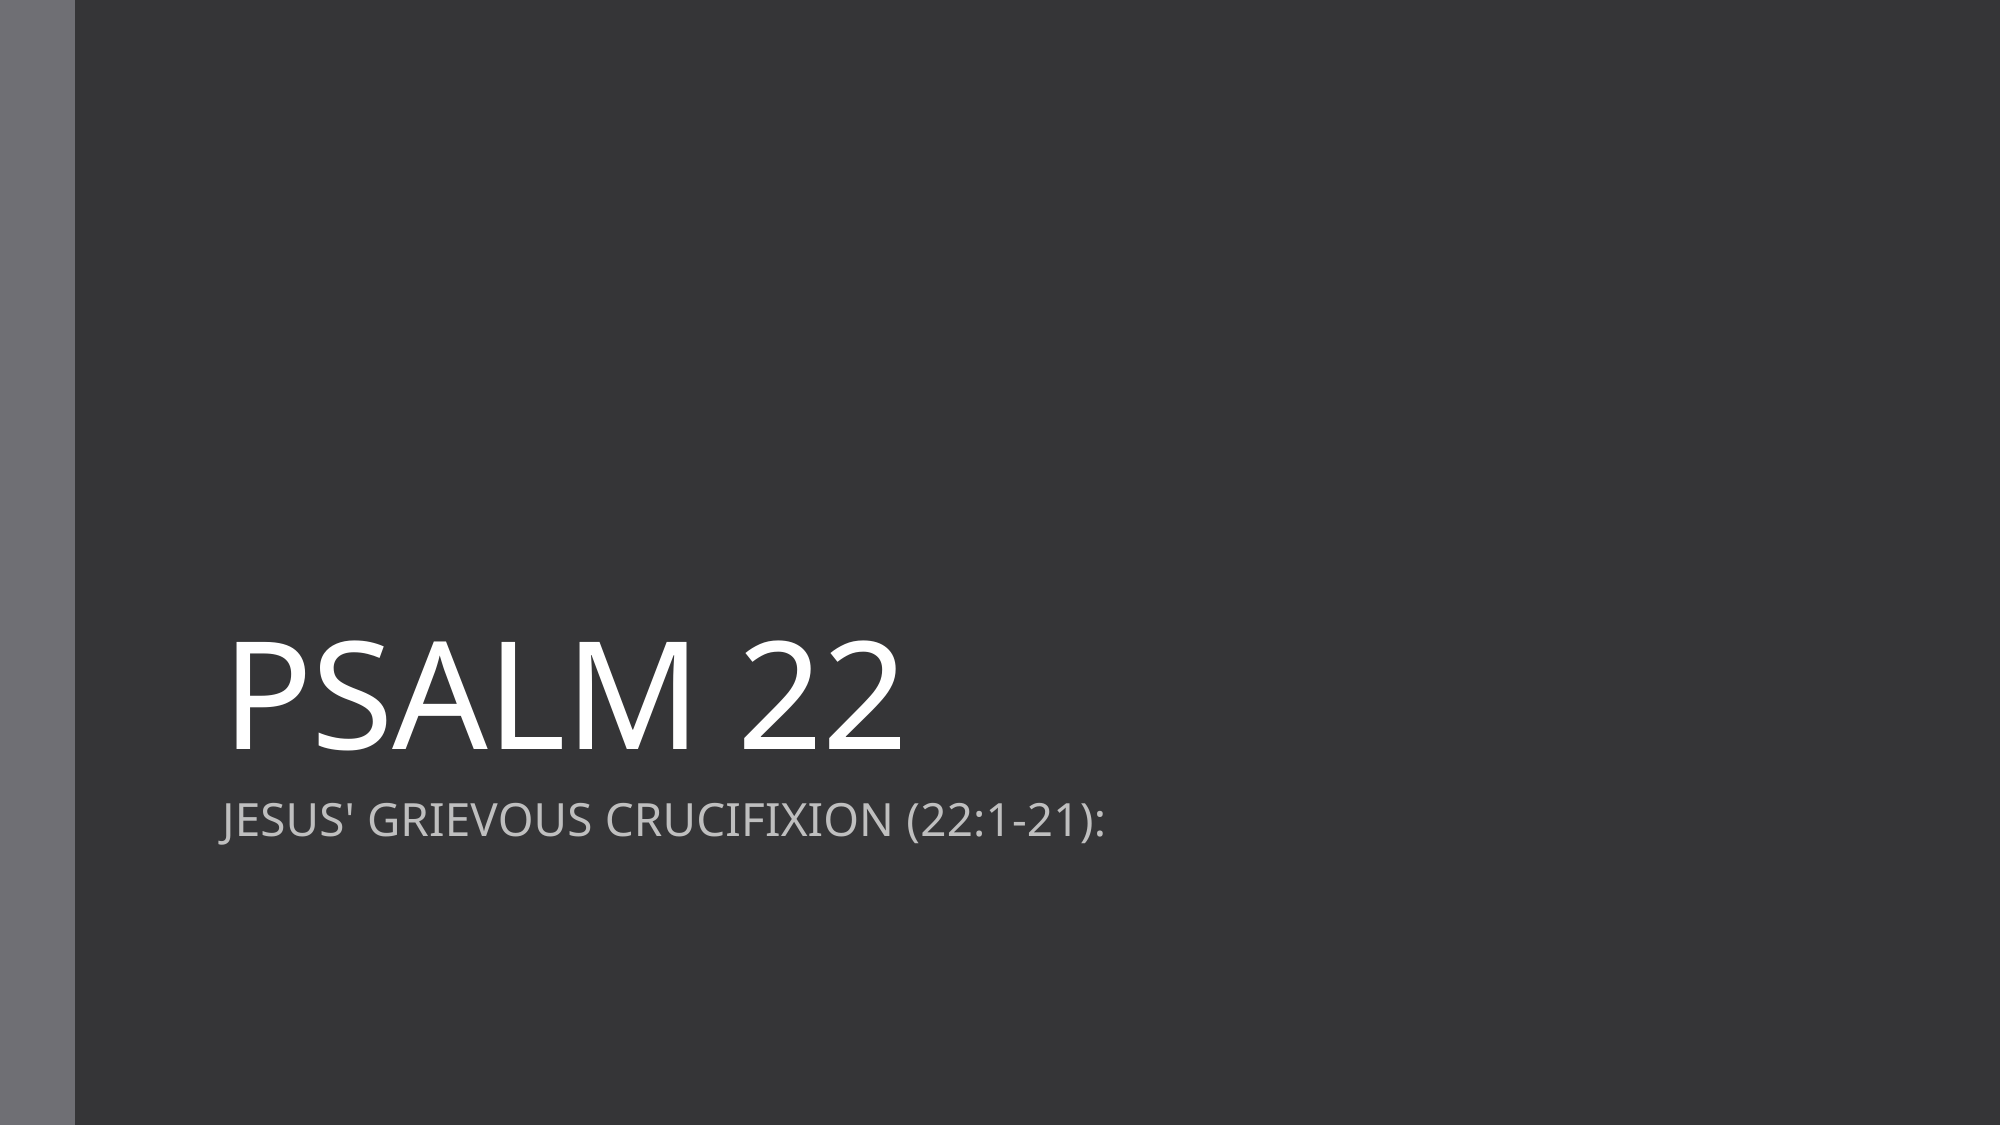

# PSALM 22
JESUS' GRIEVOUS CRUCIFIXION (22:1-21):